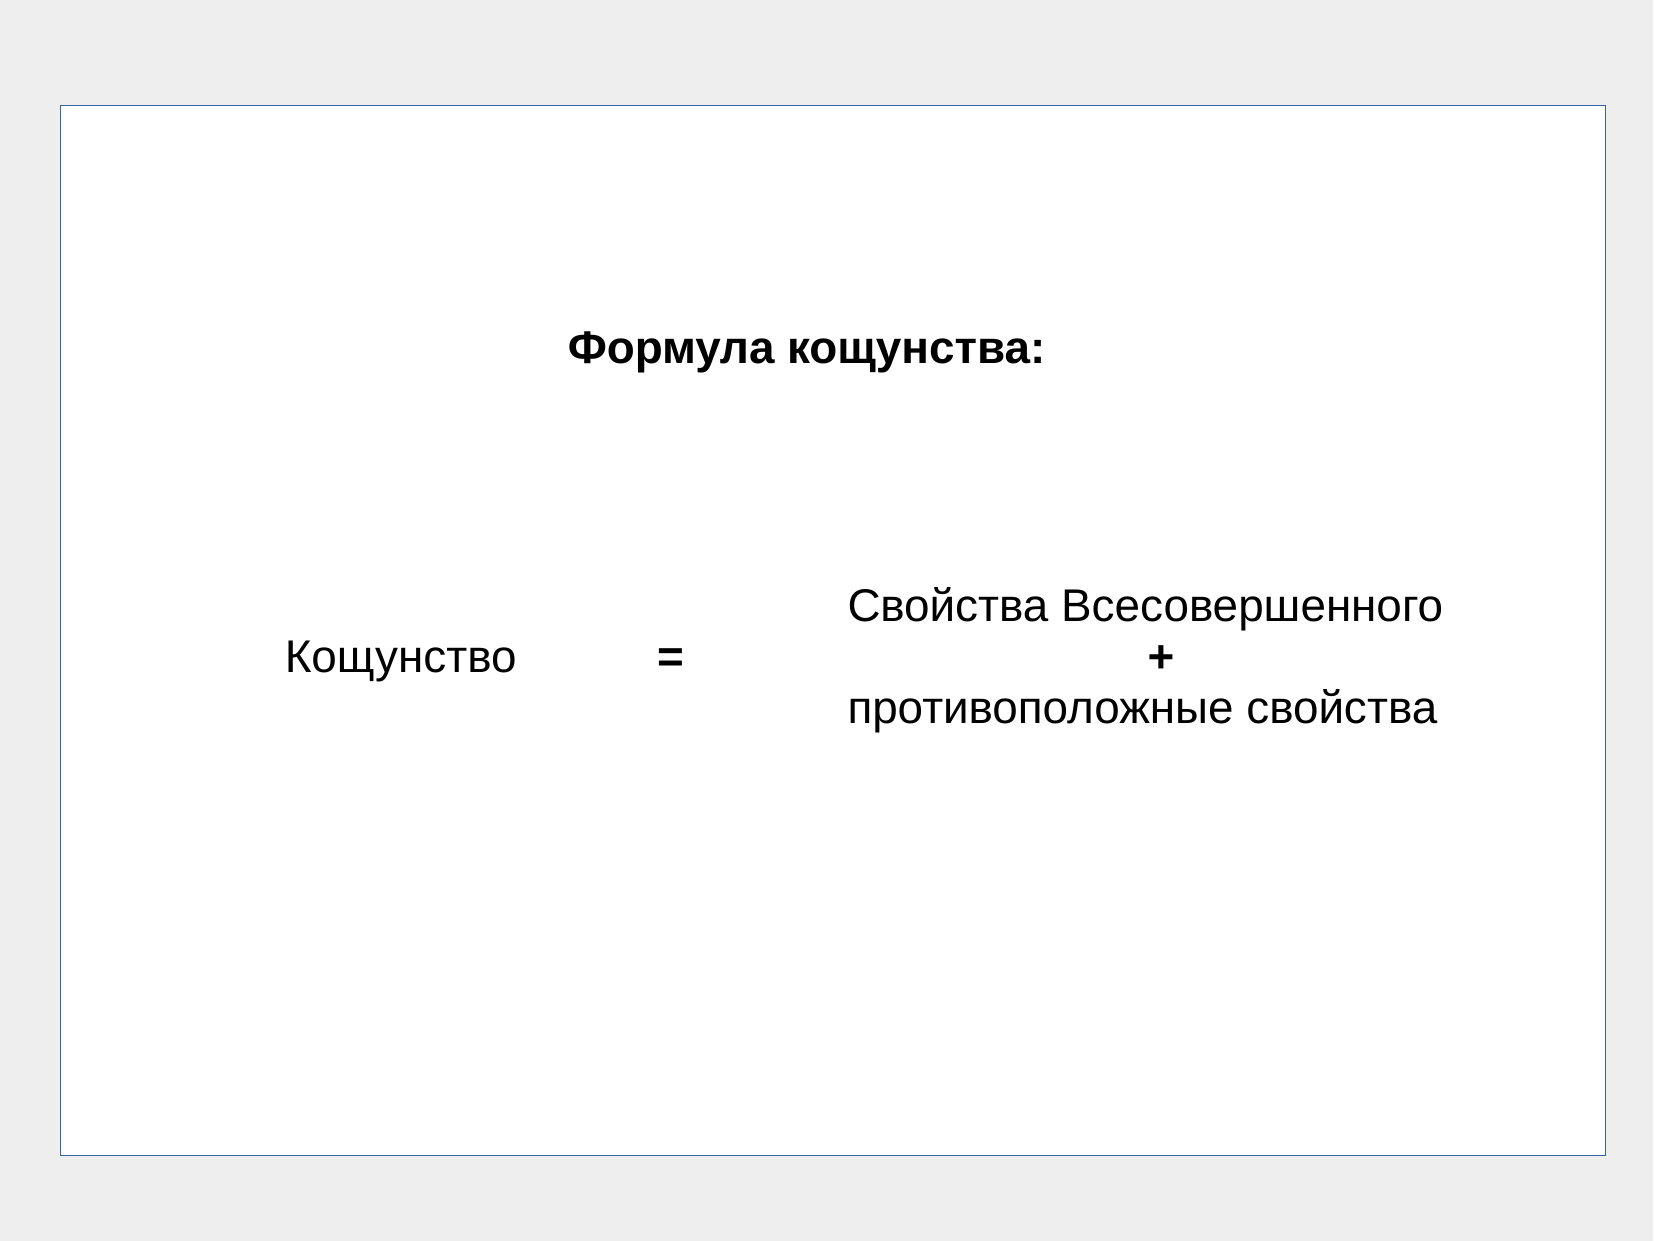

Формула кощунства:
Свойства Всесовершенного
				+
противоположные свойства
Кощунство =